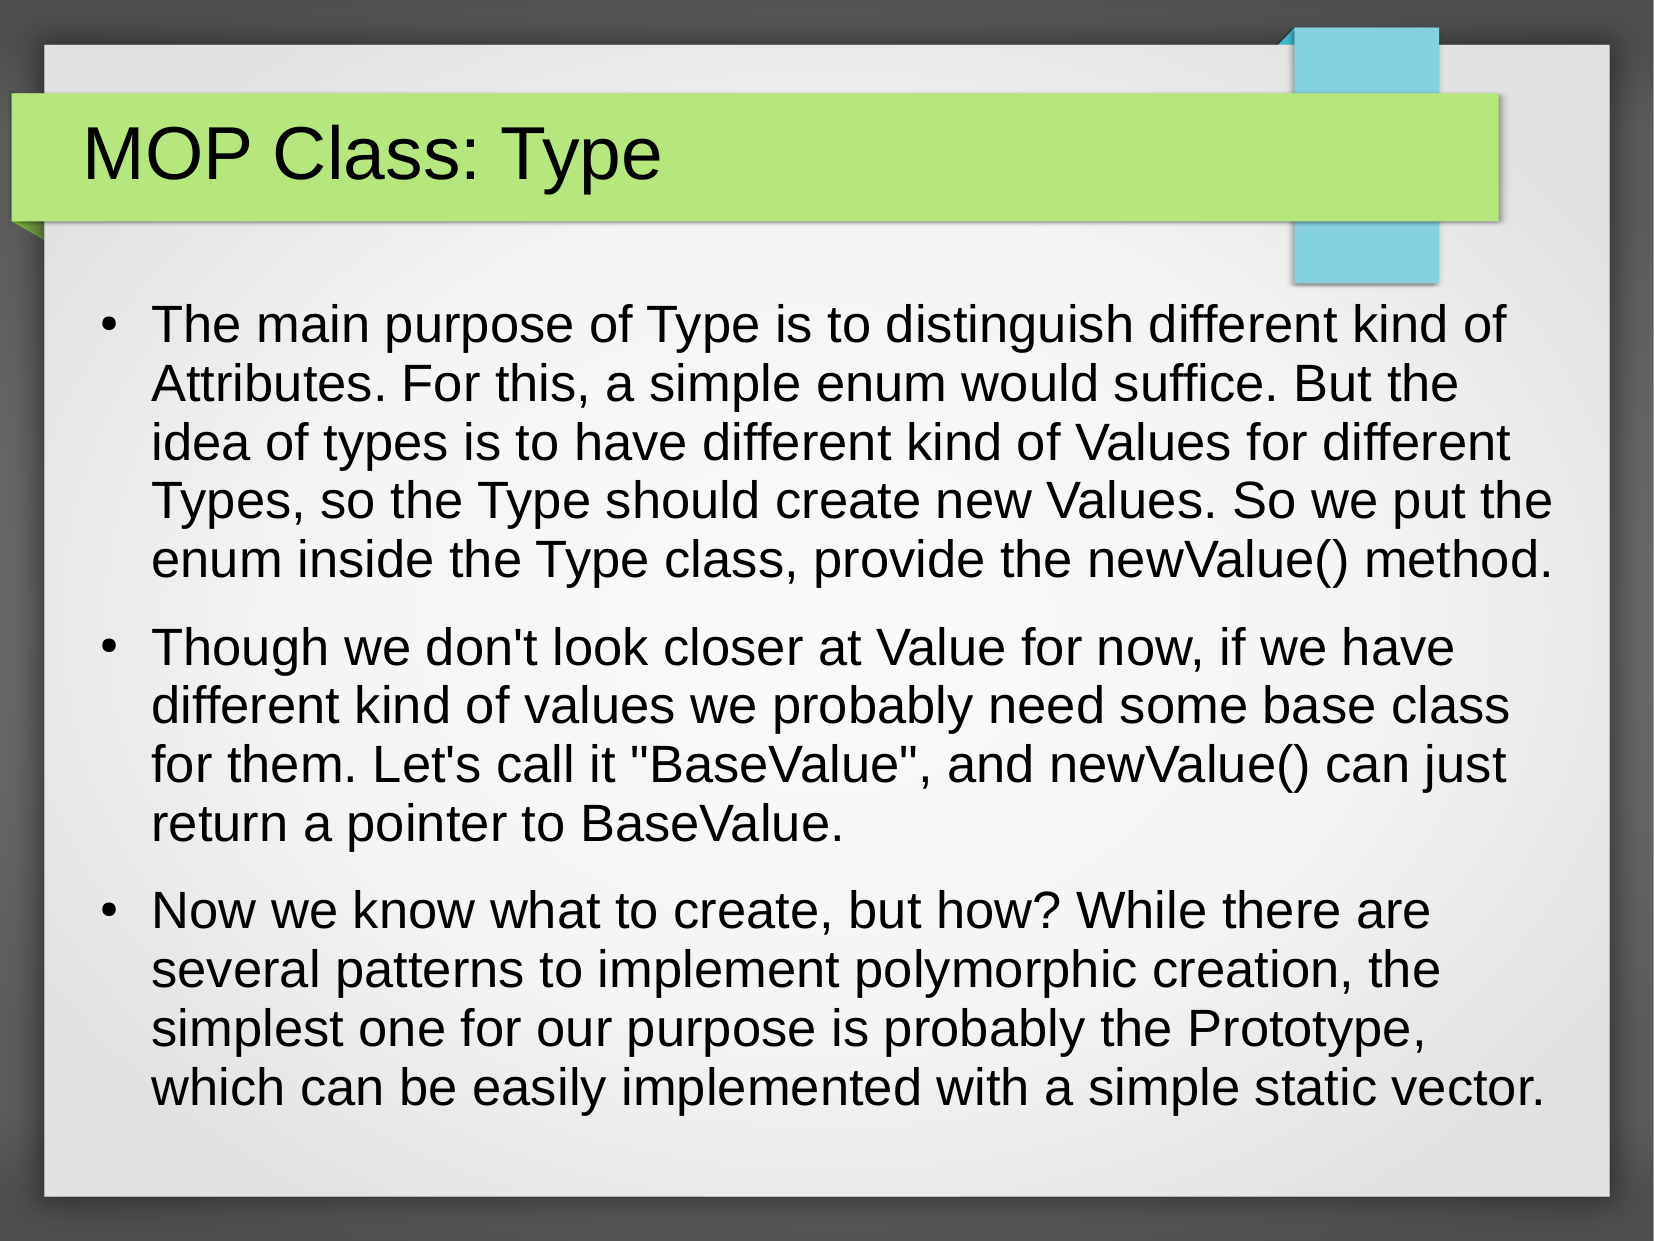

# MOP Class: Type
The main purpose of Type is to distinguish different kind of Attributes. For this, a simple enum would suffice. But the idea of types is to have different kind of Values for different Types, so the Type should create new Values. So we put the enum inside the Type class, provide the newValue() method.
Though we don't look closer at Value for now, if we have different kind of values we probably need some base class for them. Let's call it "BaseValue", and newValue() can just return a pointer to BaseValue.
Now we know what to create, but how? While there are several patterns to implement polymorphic creation, the simplest one for our purpose is probably the Prototype, which can be easily implemented with a simple static vector.